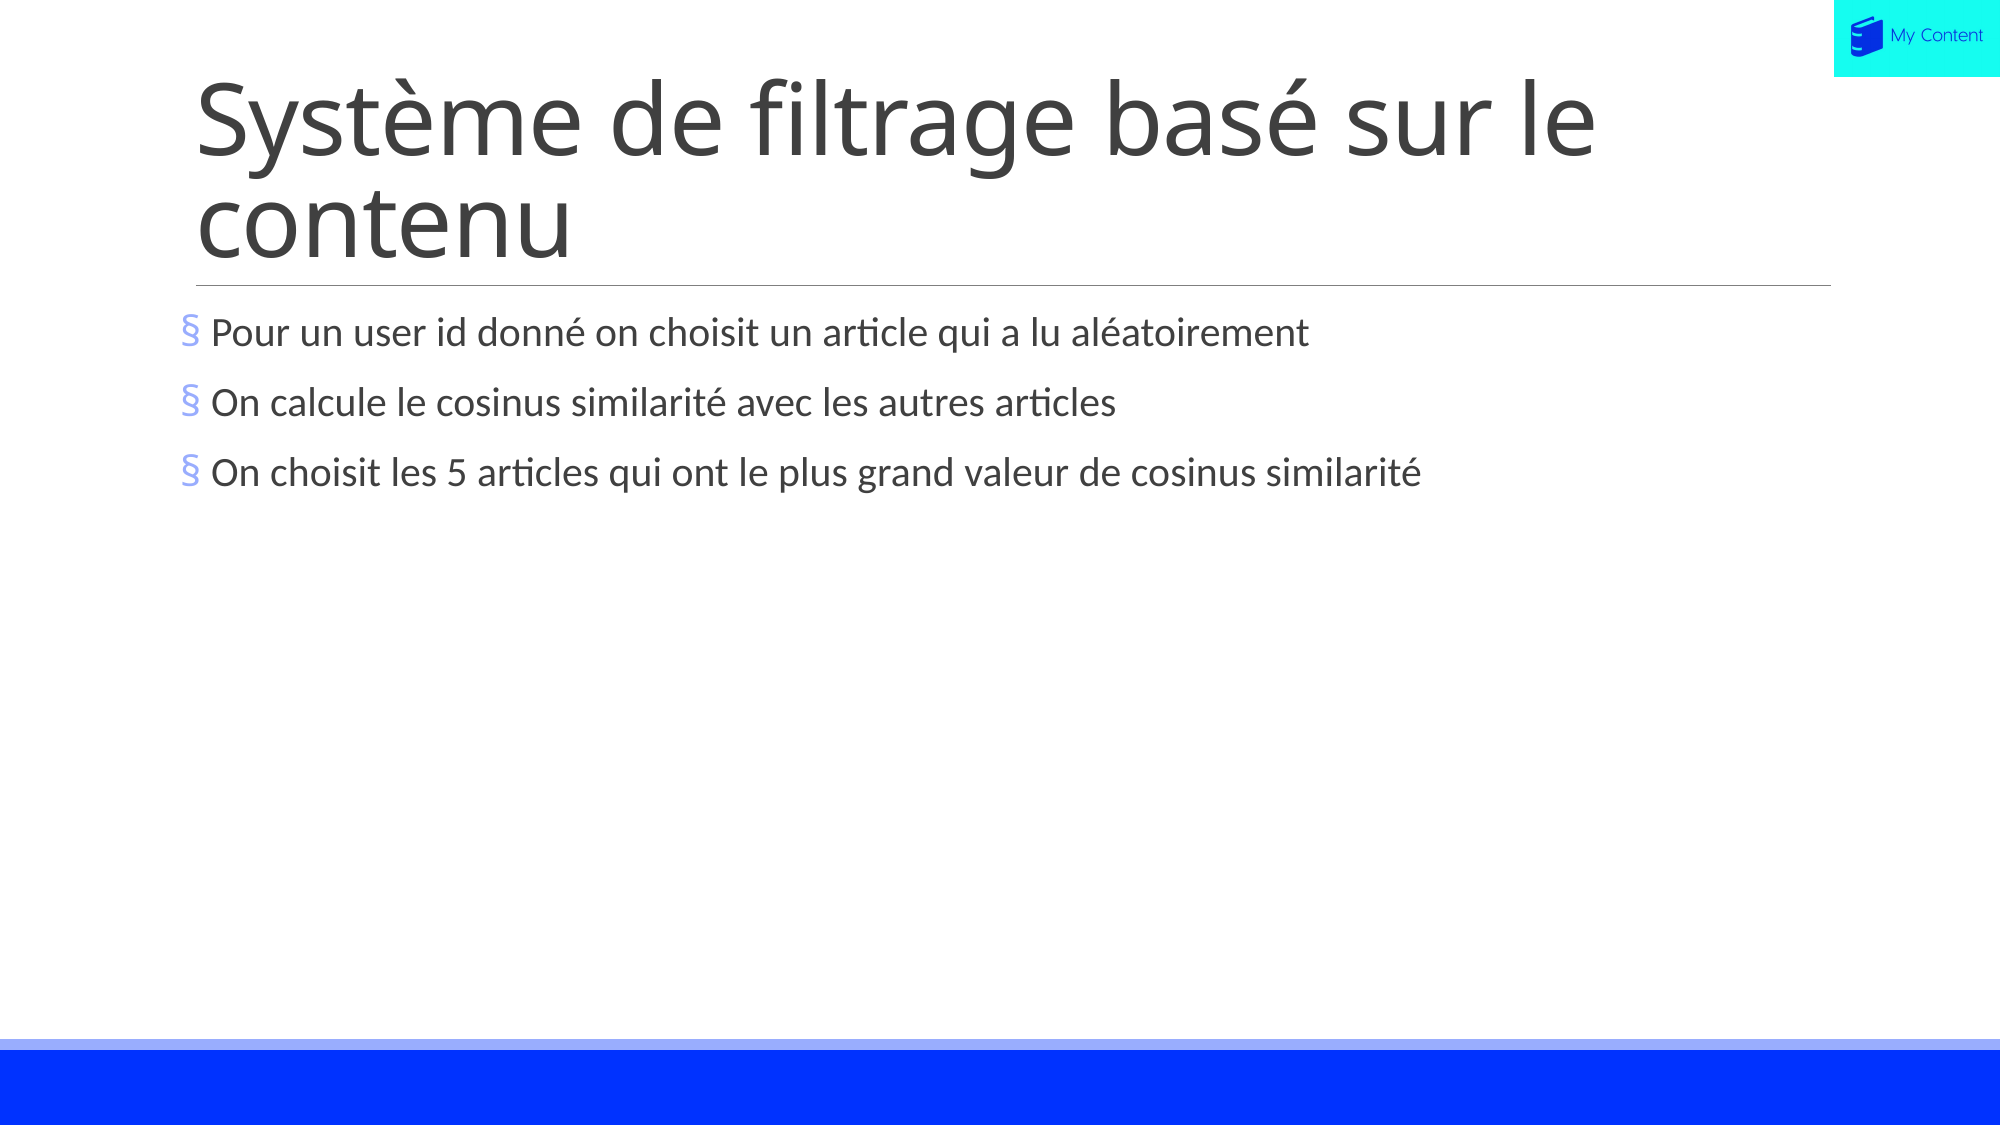

# Système de filtrage basé sur le contenu
 Pour un user id donné on choisit un article qui a lu aléatoirement
 On calcule le cosinus similarité avec les autres articles
 On choisit les 5 articles qui ont le plus grand valeur de cosinus similarité